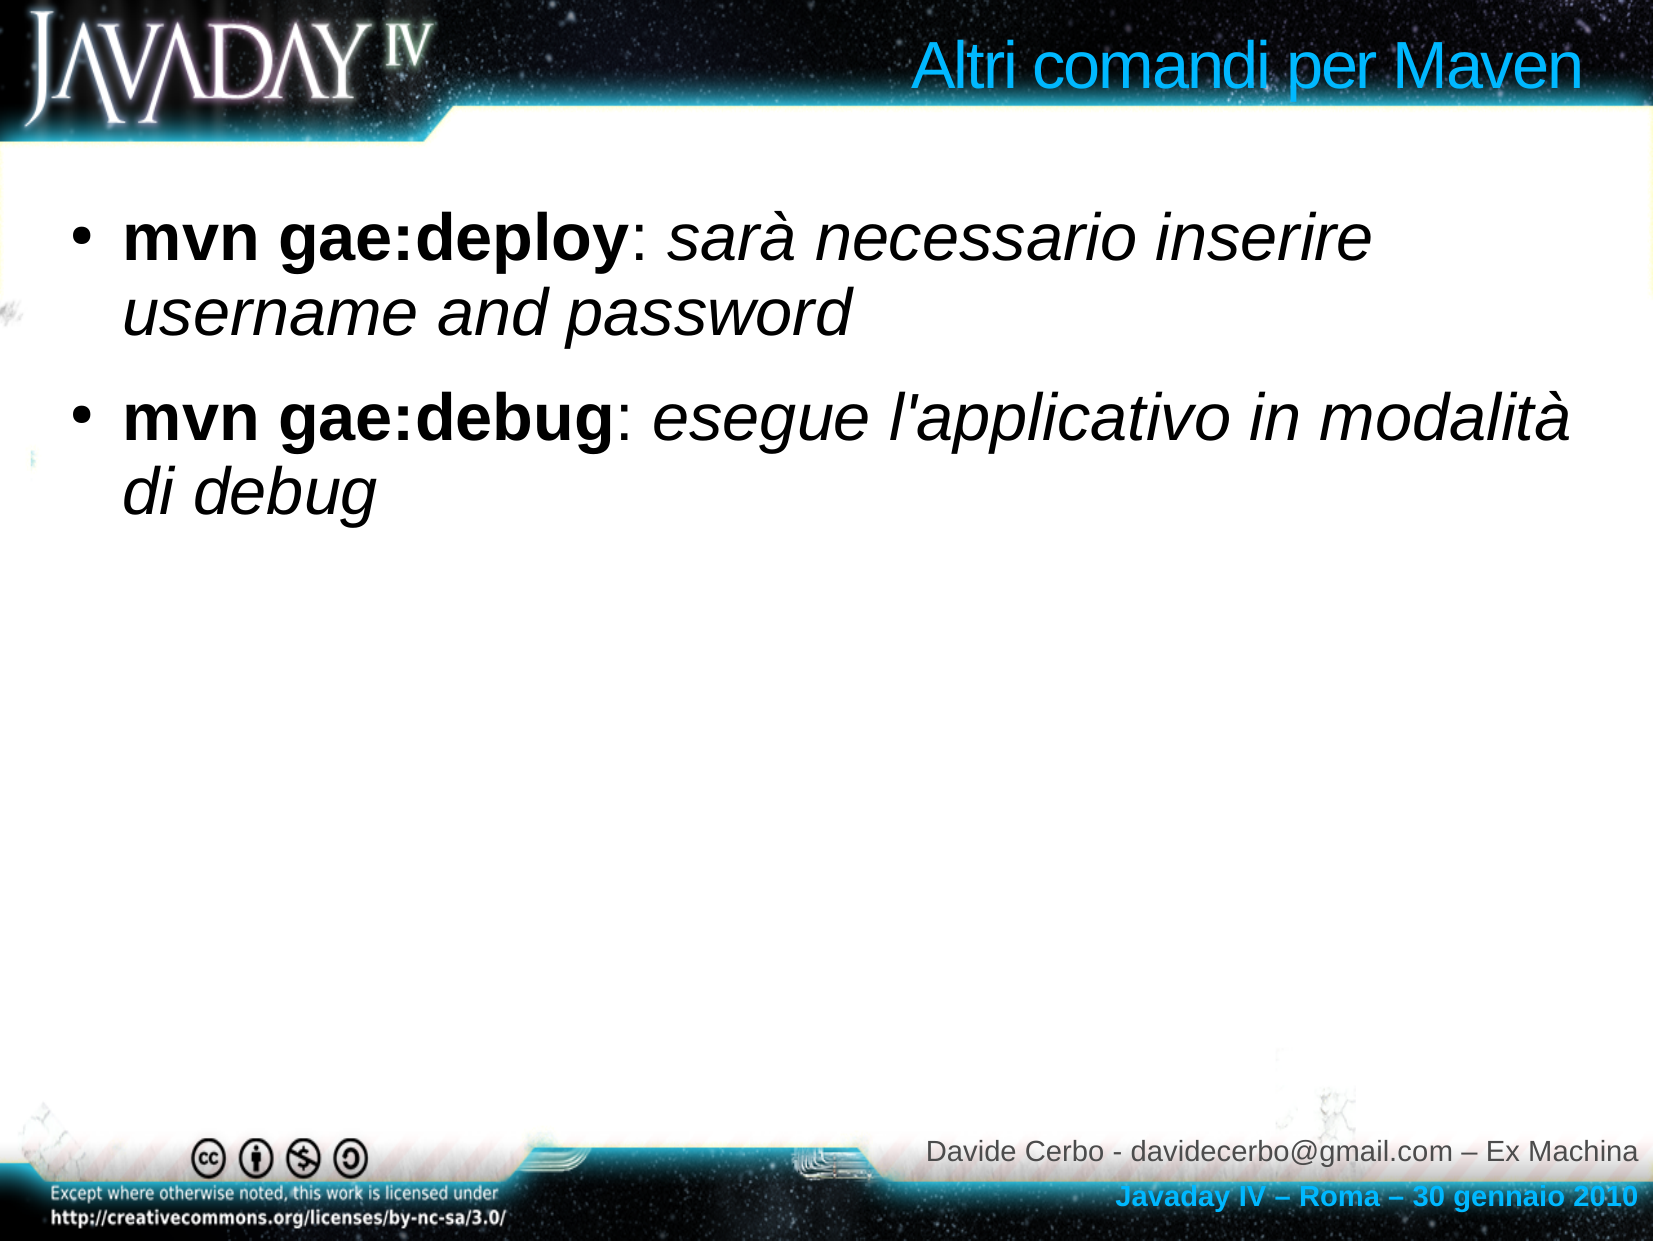

# Altri comandi per Maven
mvn gae:deploy: sarà necessario inserire username and password
mvn gae:debug: esegue l'applicativo in modalità di debug